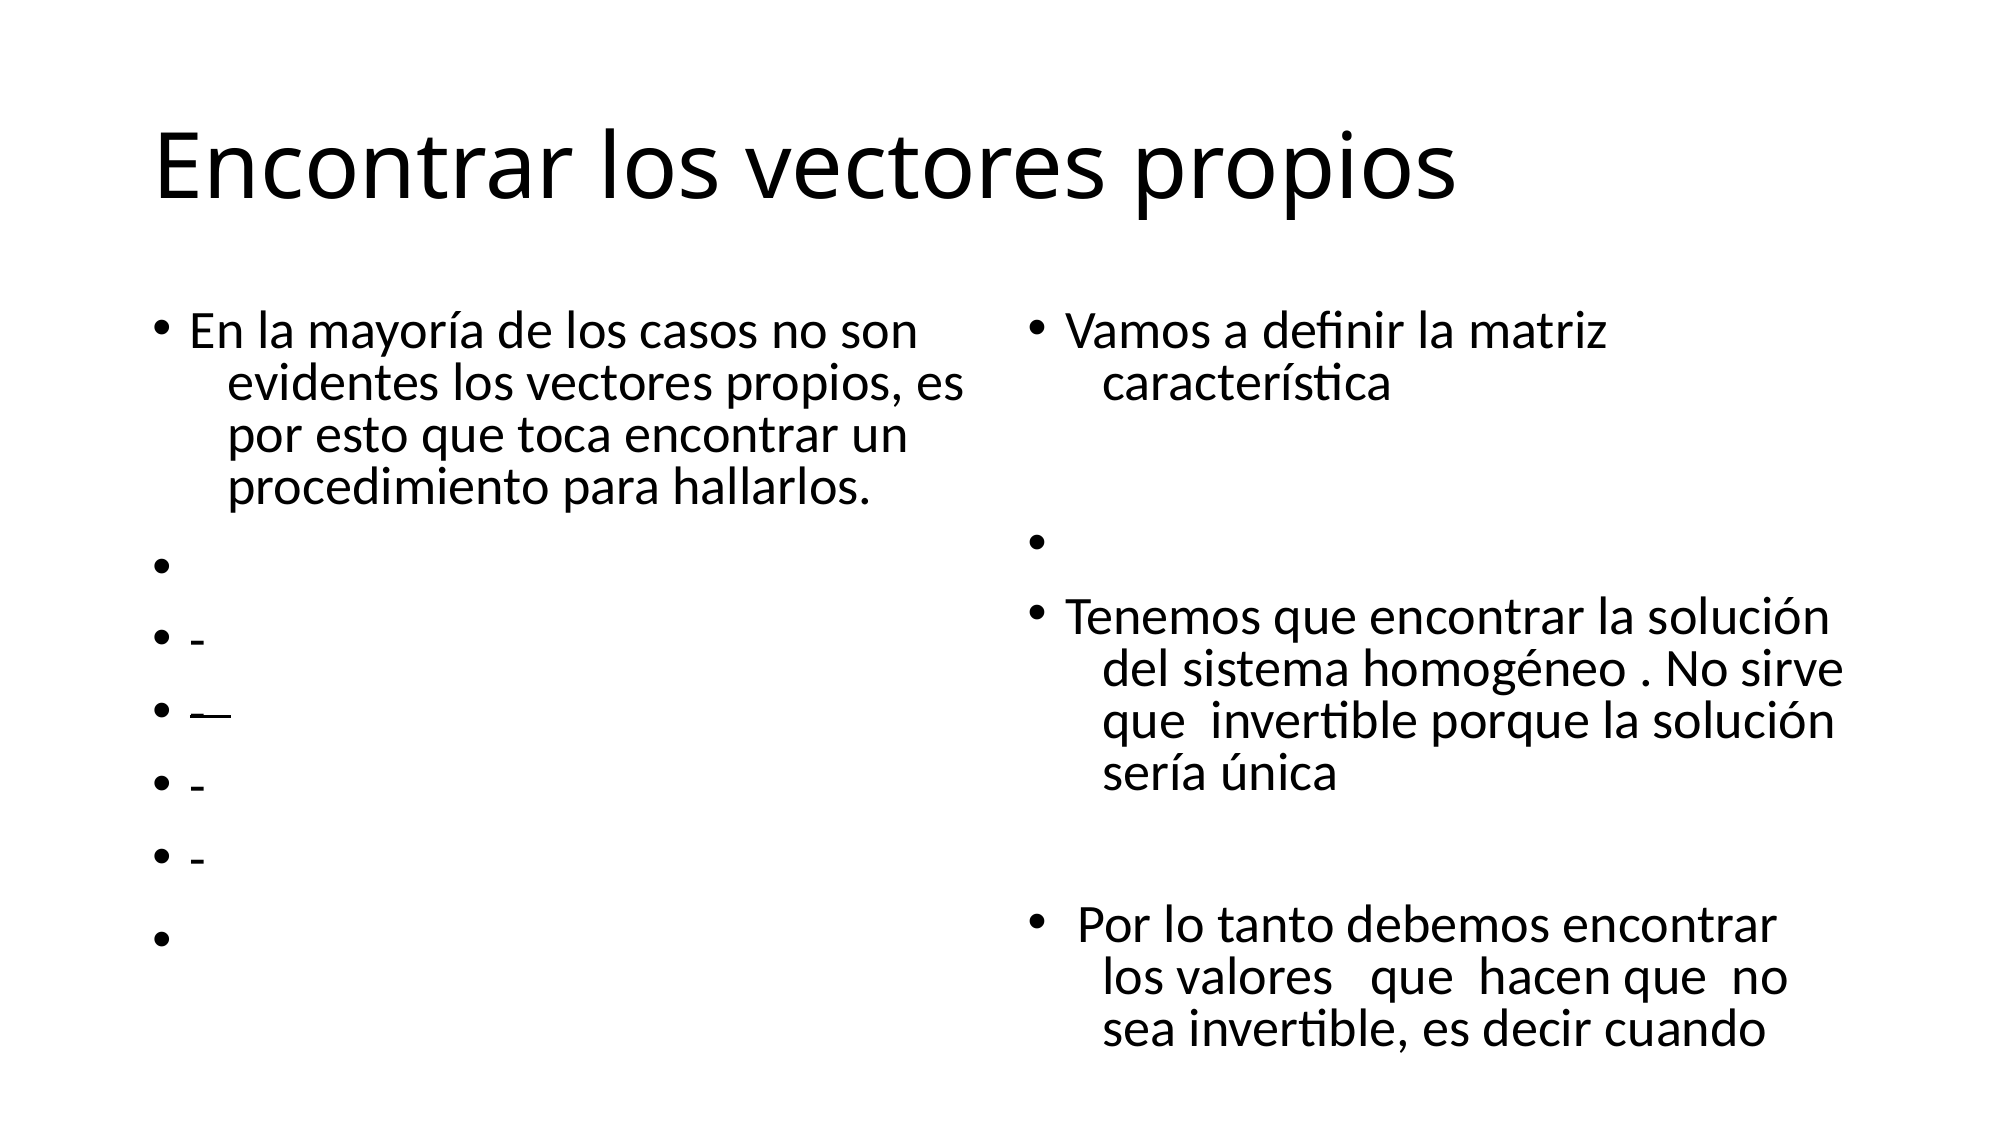

# Encontrar los vectores propios
En la mayoría de los casos no son evidentes los vectores propios, es por esto que toca encontrar un procedimiento para hallarlos.
-
-
-
-
Vamos a definir la matriz característica
Tenemos que encontrar la solución del sistema homogéneo . No sirve que invertible porque la solución sería única
 Por lo tanto debemos encontrar los valores que hacen que no sea invertible, es decir cuando